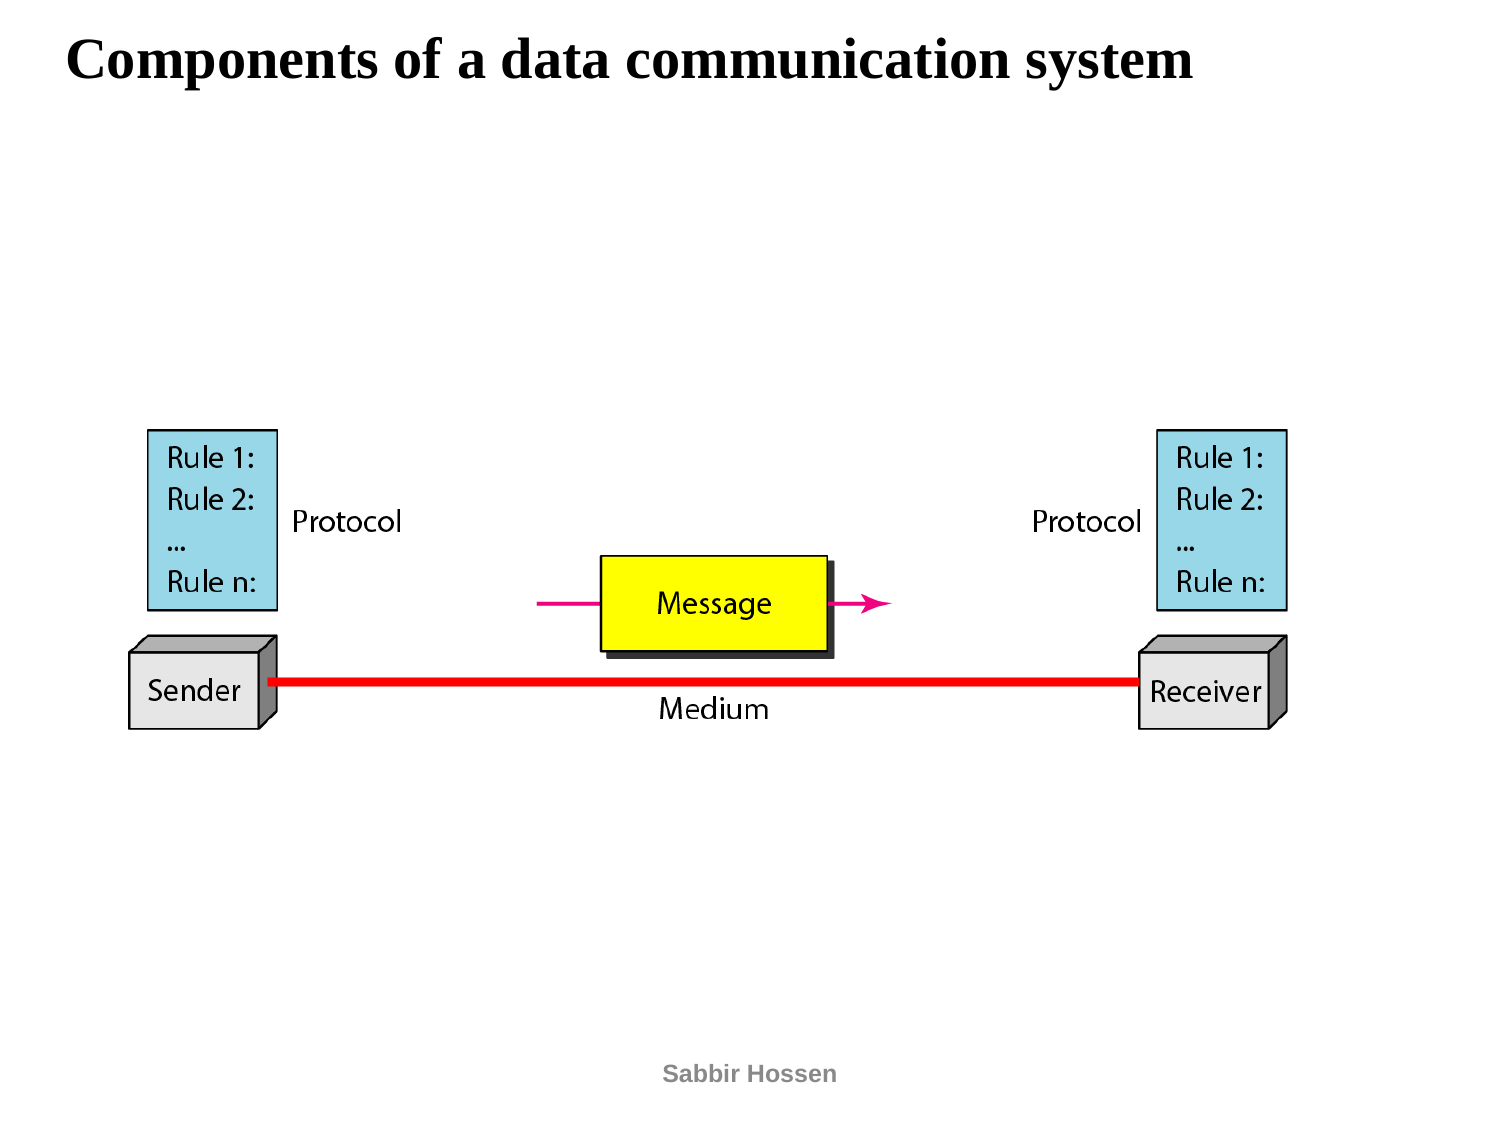

# Components of a data communication system
Sabbir Hossen